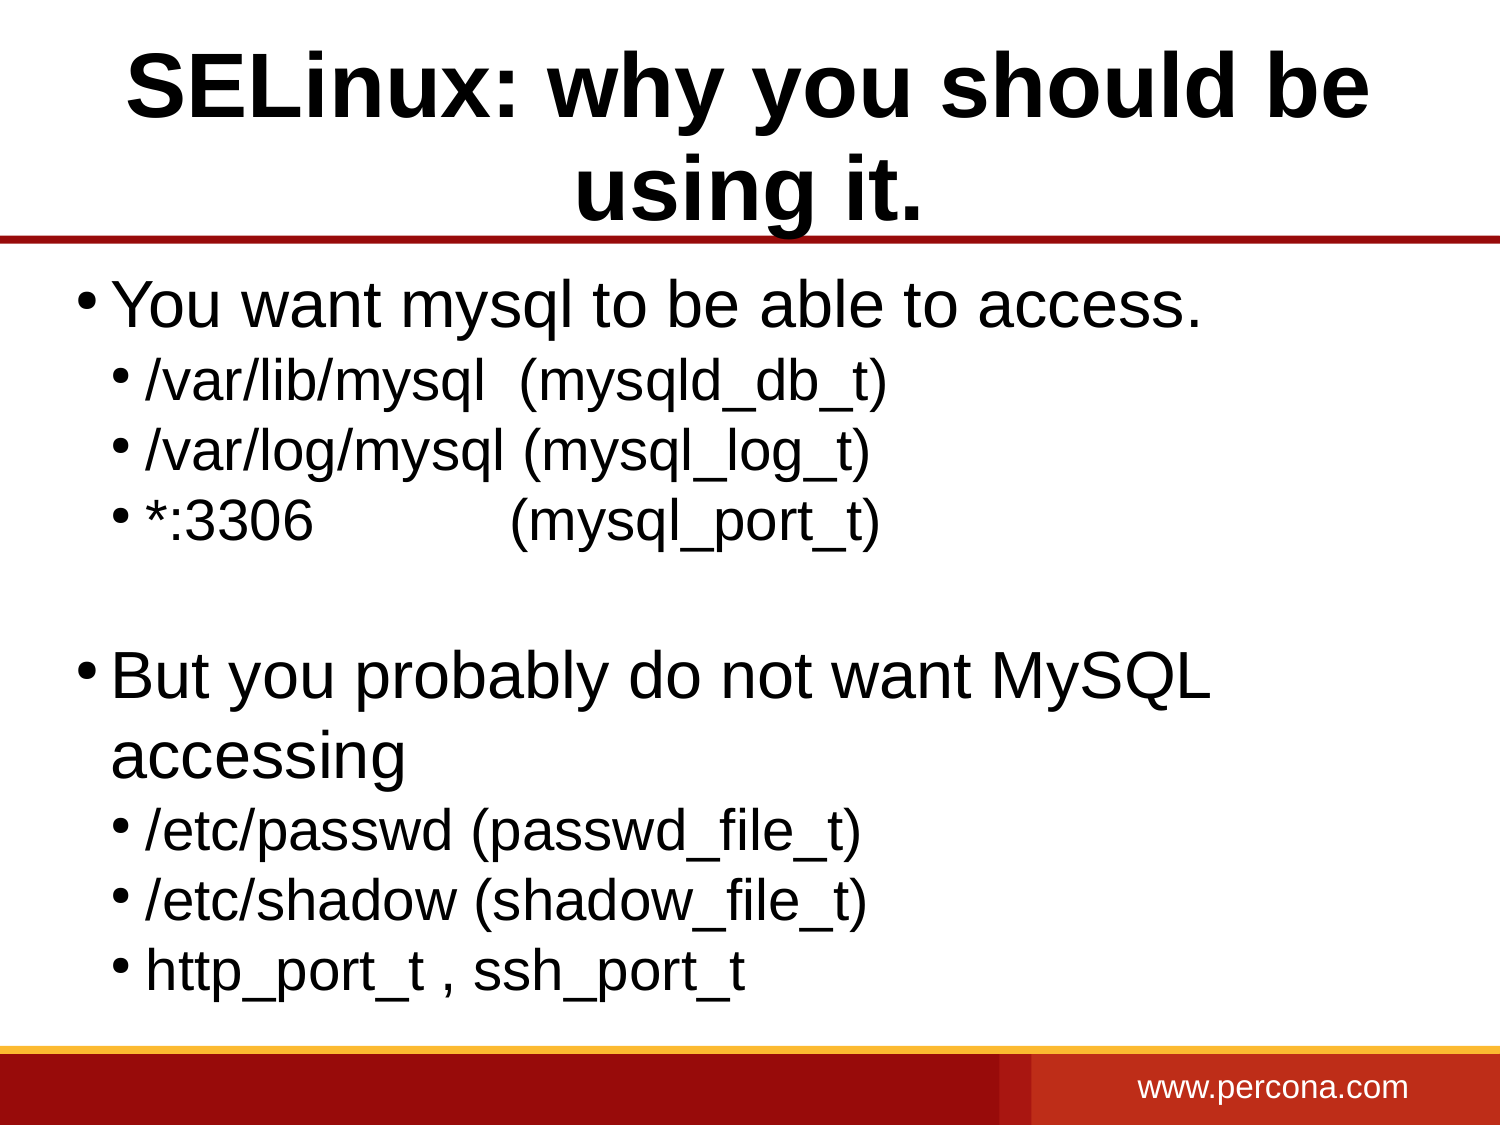

SELinux: why you should be using it.
You want mysql to be able to access.
/var/lib/mysql (mysqld_db_t)
/var/log/mysql (mysql_log_t)
*:3306 (mysql_port_t)
But you probably do not want MySQL accessing
/etc/passwd (passwd_file_t)
/etc/shadow (shadow_file_t)
http_port_t , ssh_port_t